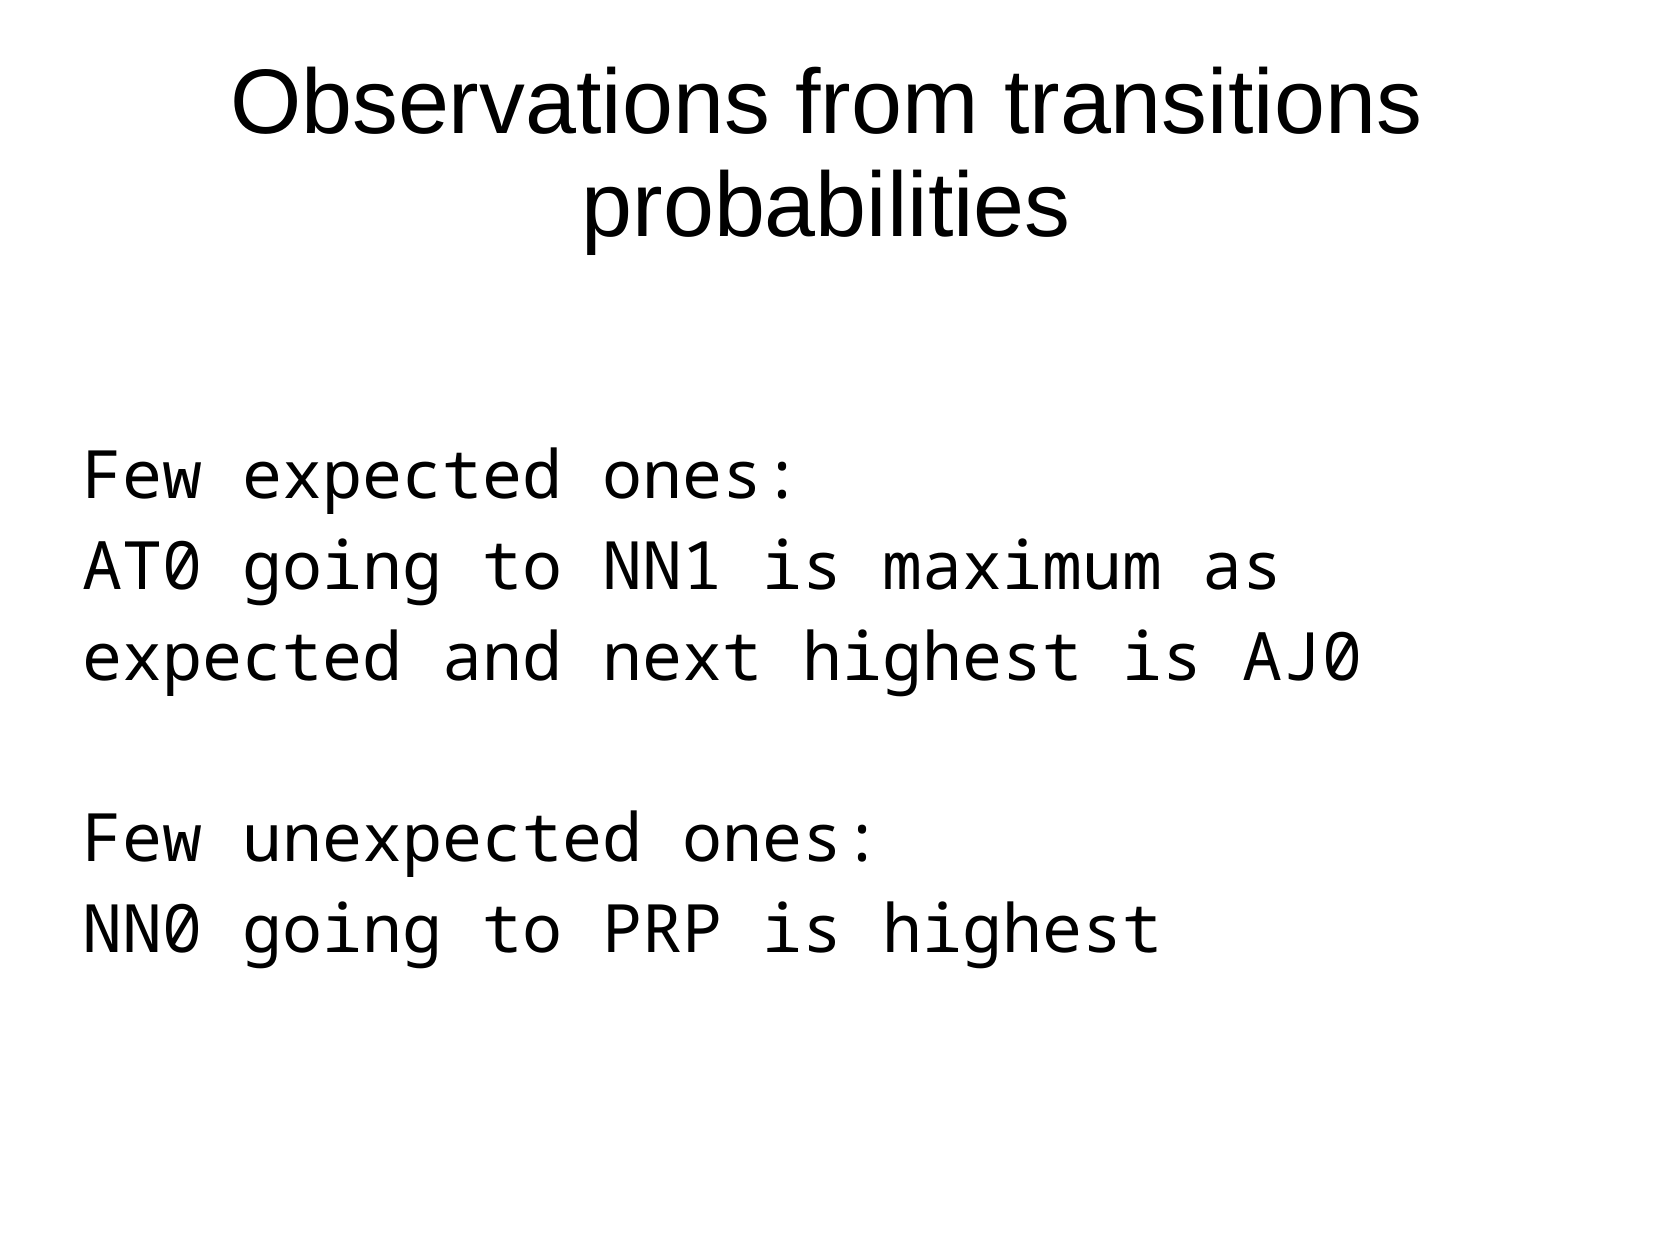

# Observations from transitions probabilities
Few expected ones:
AT0 going to NN1 is maximum as expected and next highest is AJ0
Few unexpected ones:
NN0 going to PRP is highest